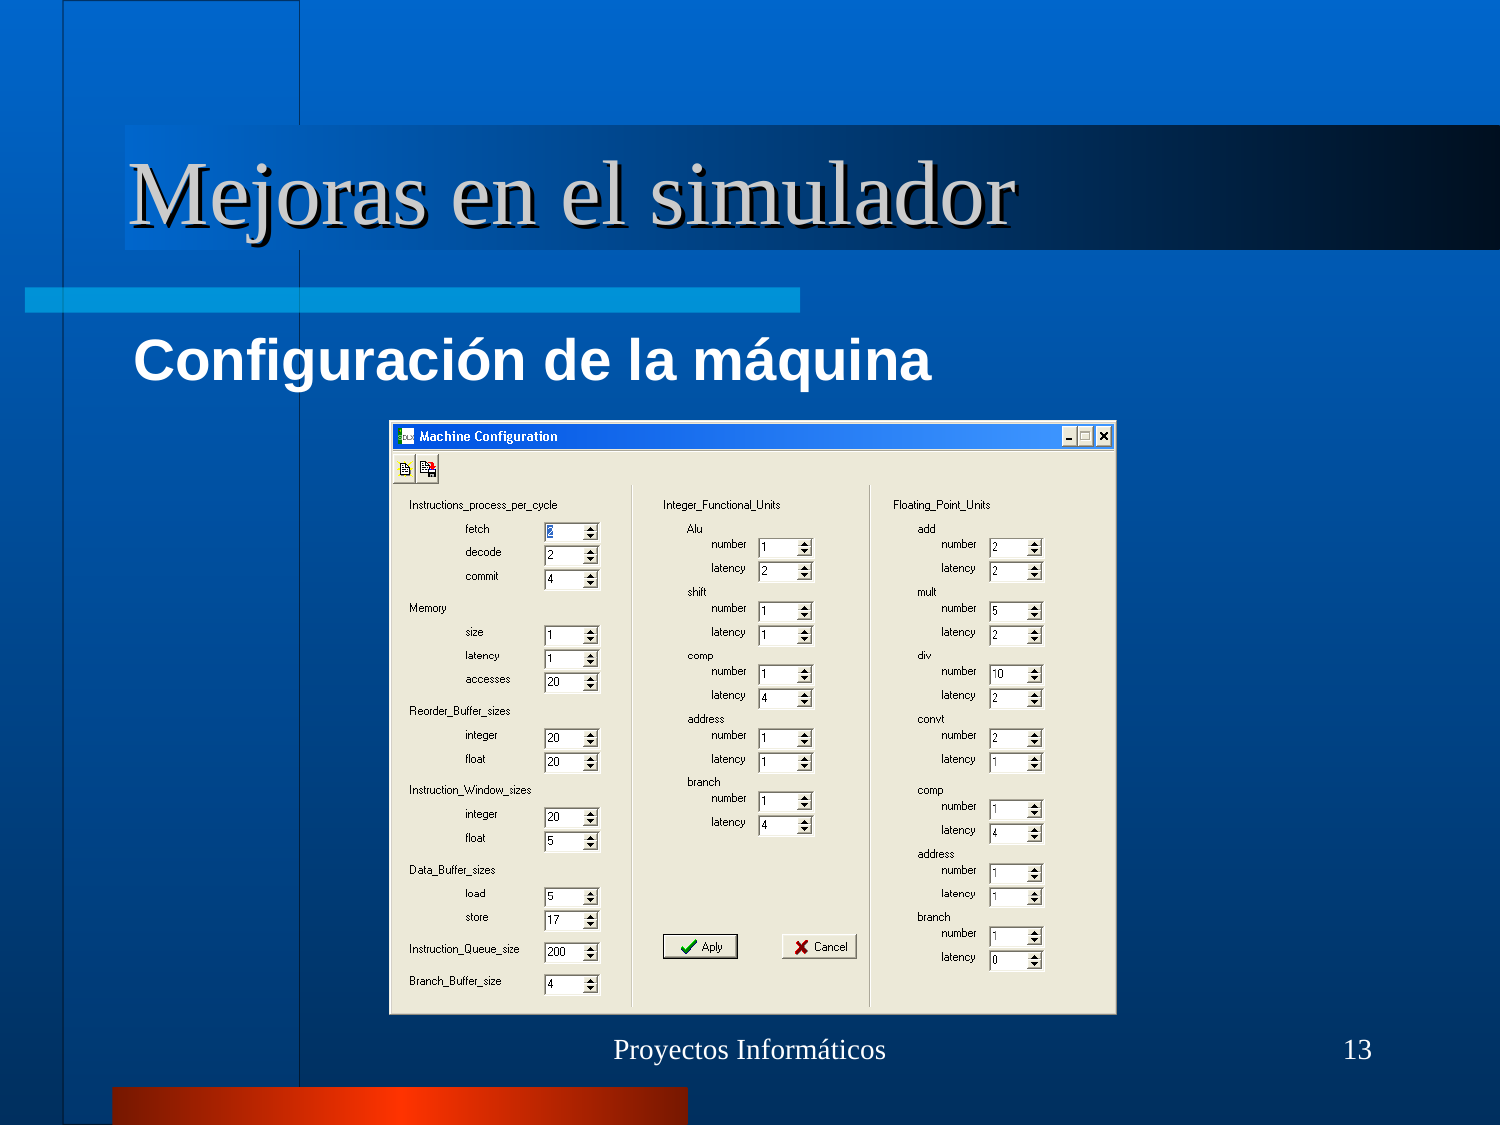

# Mejoras en el simulador
Configuración de la máquina
Proyectos Informáticos
13